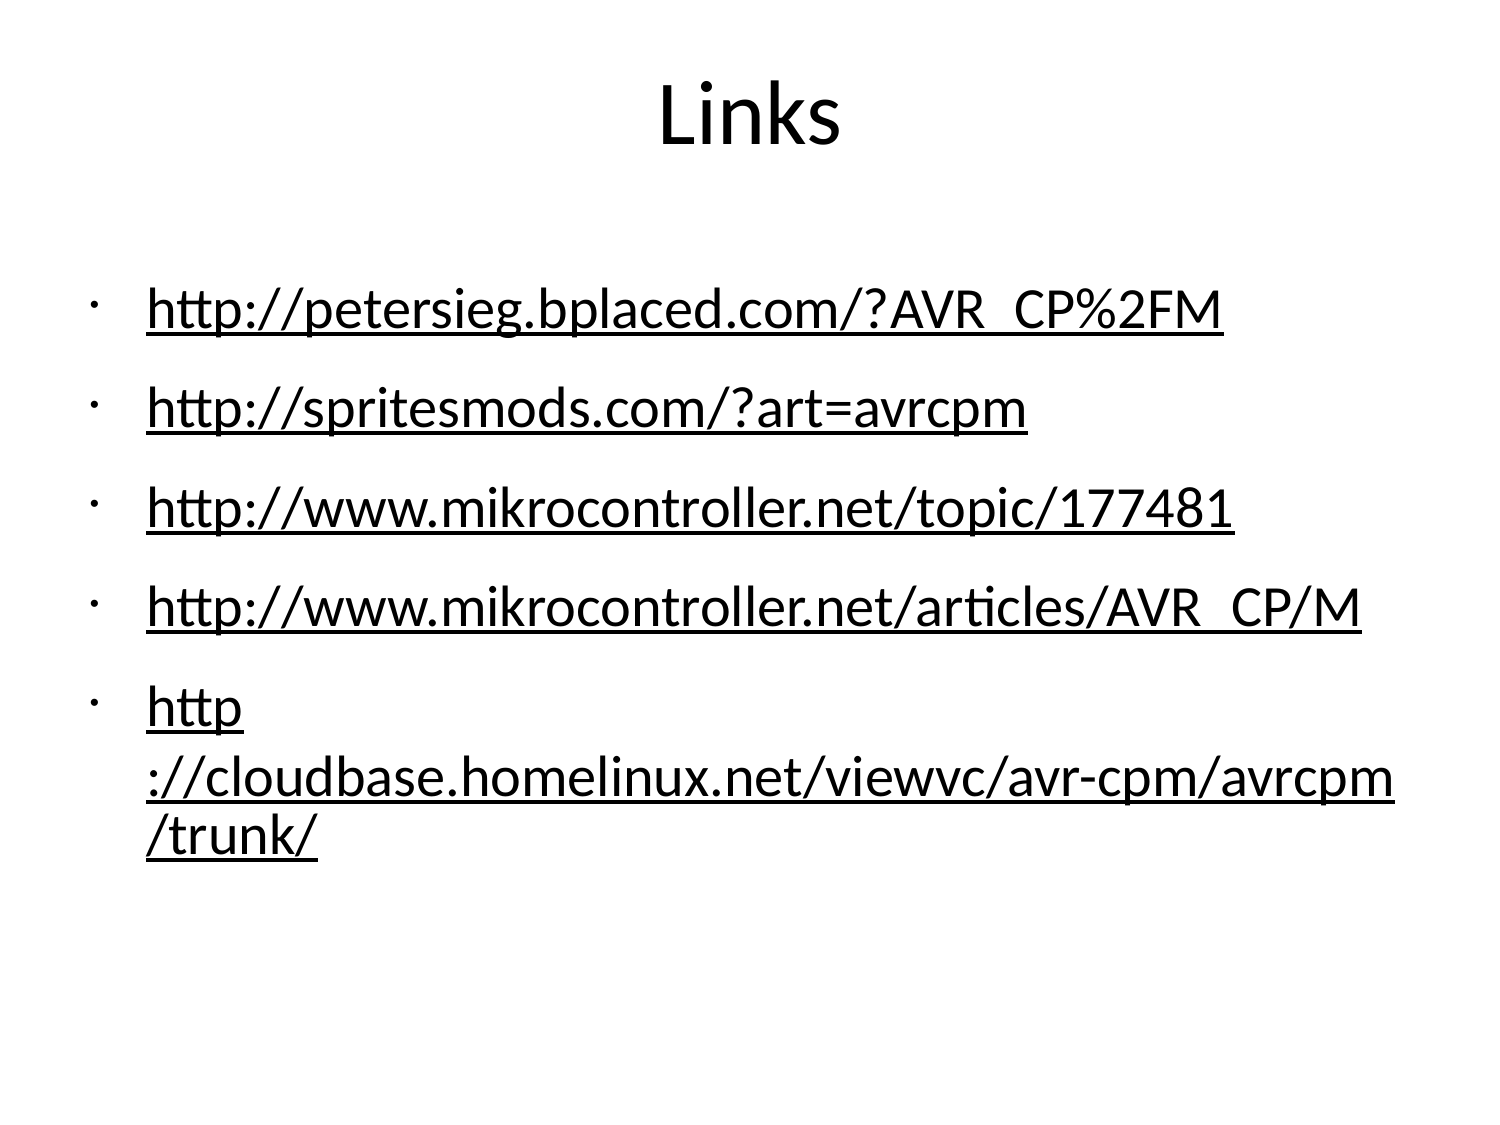

# Links
http://petersieg.bplaced.com/?AVR_CP%2FM
http://spritesmods.com/?art=avrcpm
http://www.mikrocontroller.net/topic/177481
http://www.mikrocontroller.net/articles/AVR_CP/M
http://cloudbase.homelinux.net/viewvc/avr-cpm/avrcpm/trunk/